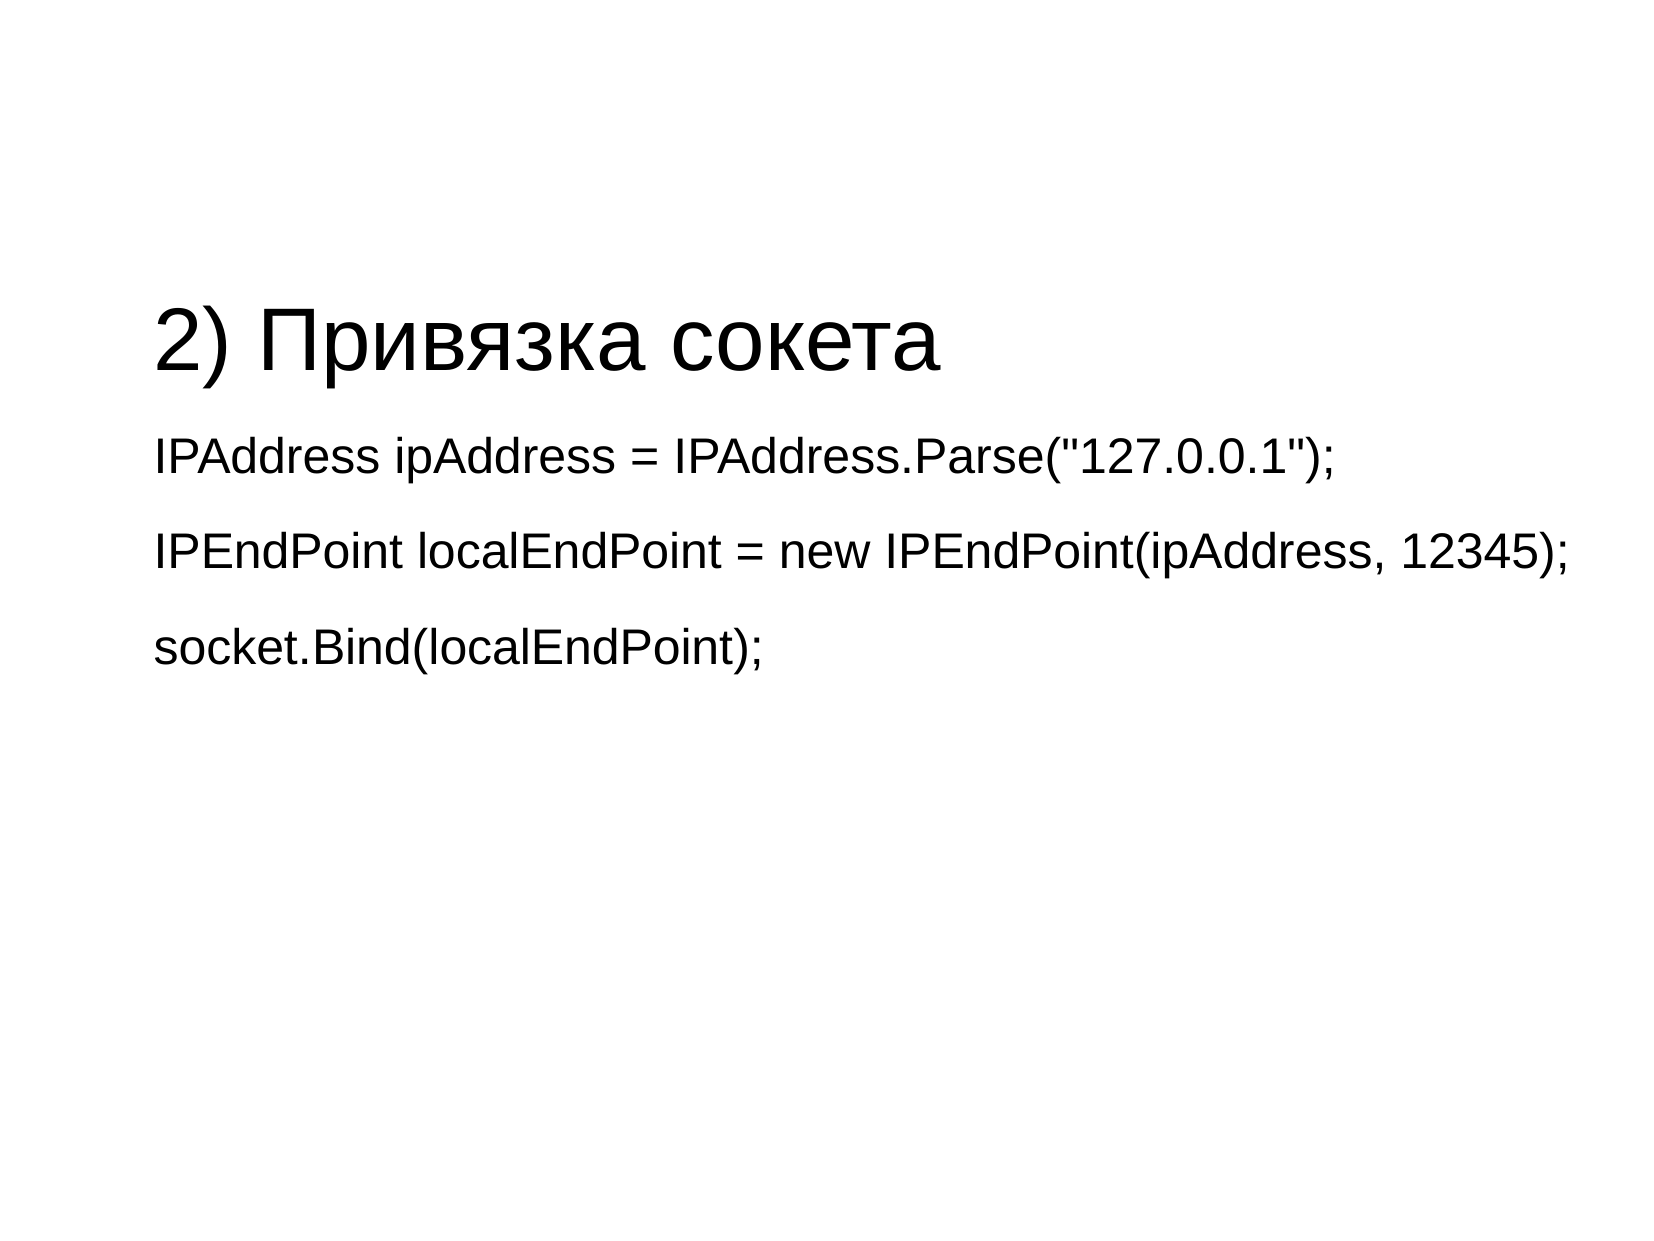

# 2) Привязка сокета
IPAddress ipAddress = IPAddress.Parse("127.0.0.1");
IPEndPoint localEndPoint = new IPEndPoint(ipAddress, 12345);
socket.Bind(localEndPoint);